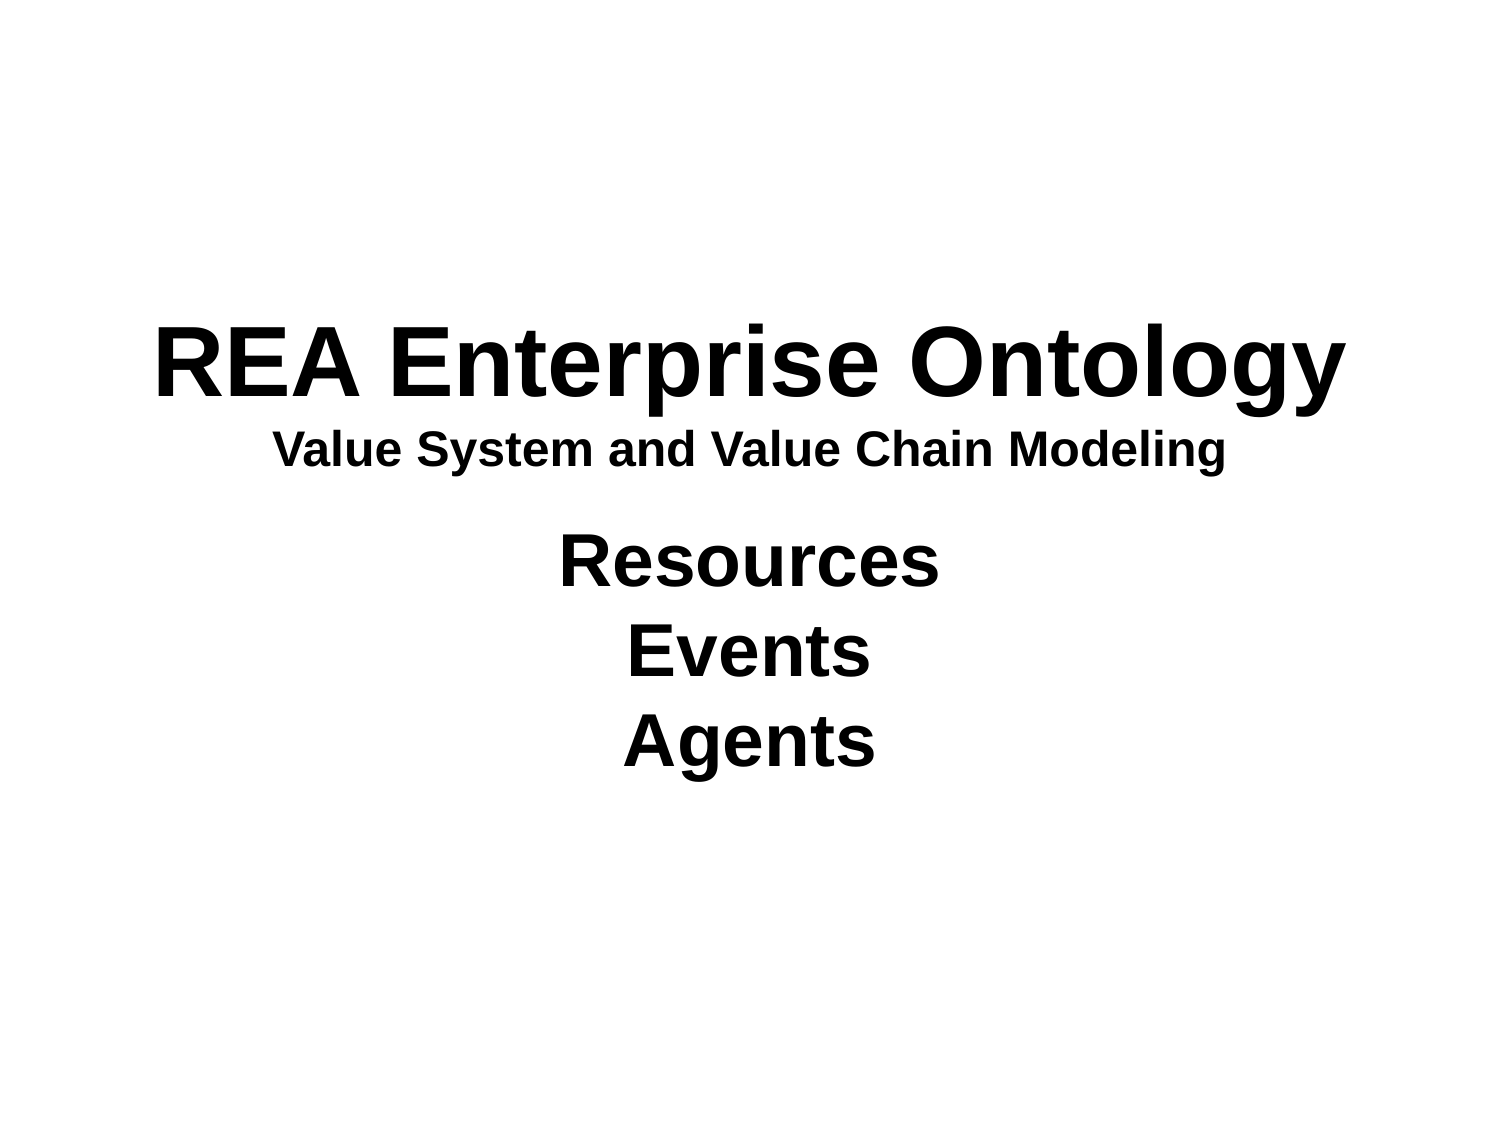

REA Enterprise Ontology
Value System and Value Chain Modeling
Resources
Events
Agents